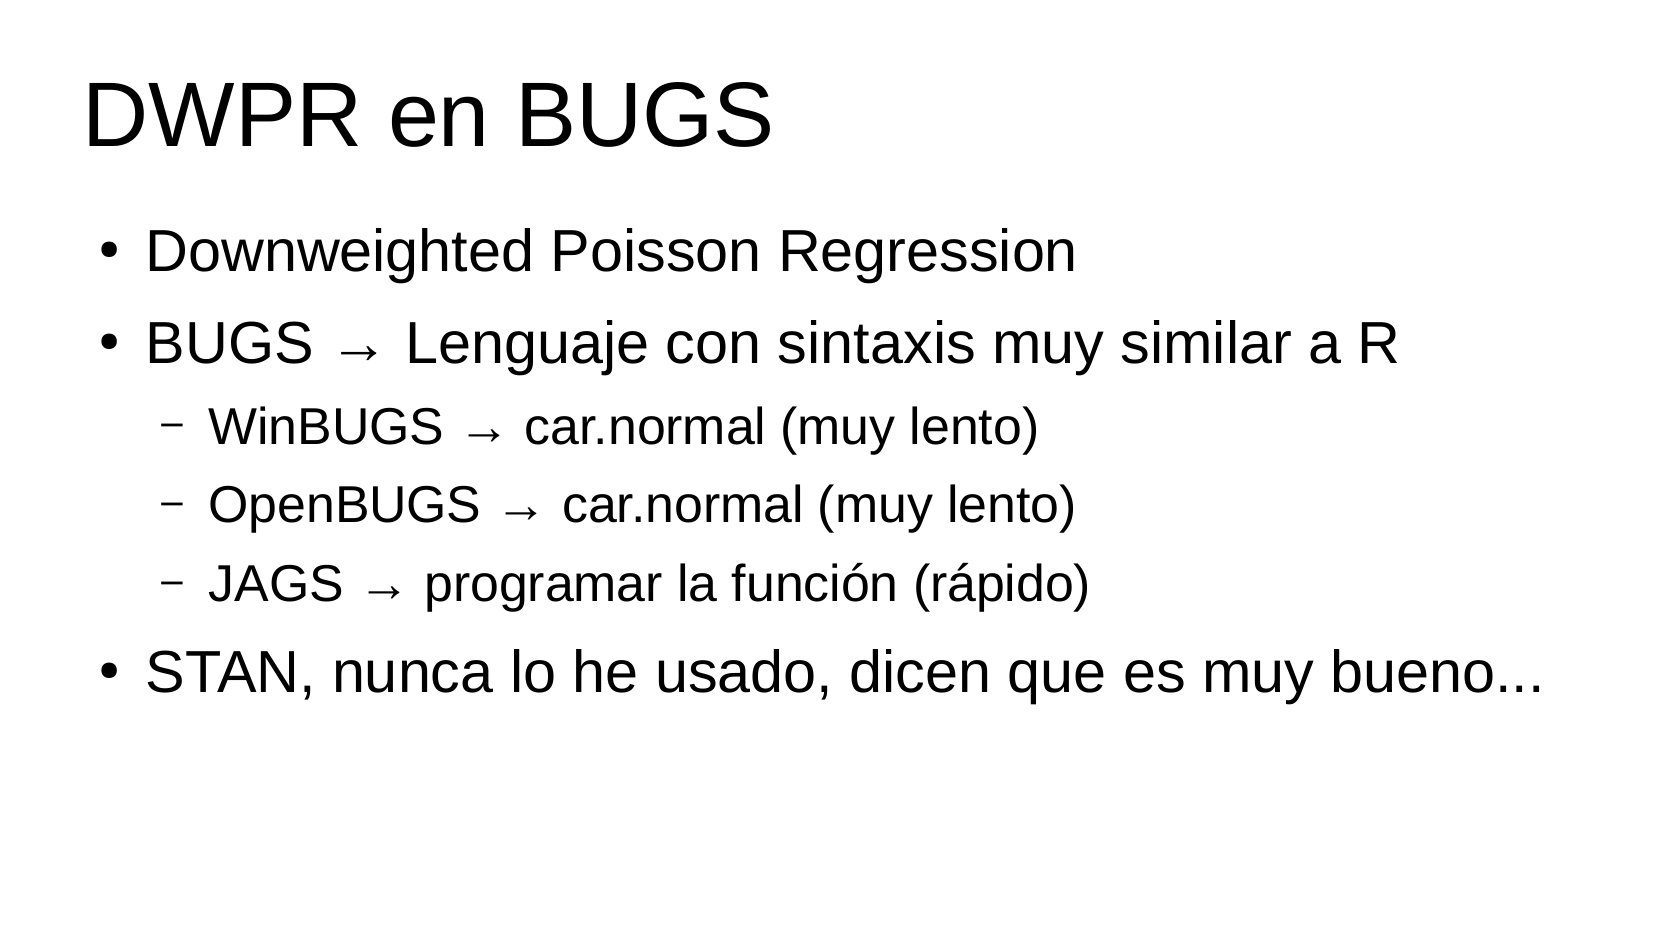

# DWPR en BUGS
Downweighted Poisson Regression
BUGS → Lenguaje con sintaxis muy similar a R
WinBUGS → car.normal (muy lento)
OpenBUGS → car.normal (muy lento)
JAGS → programar la función (rápido)
STAN, nunca lo he usado, dicen que es muy bueno...